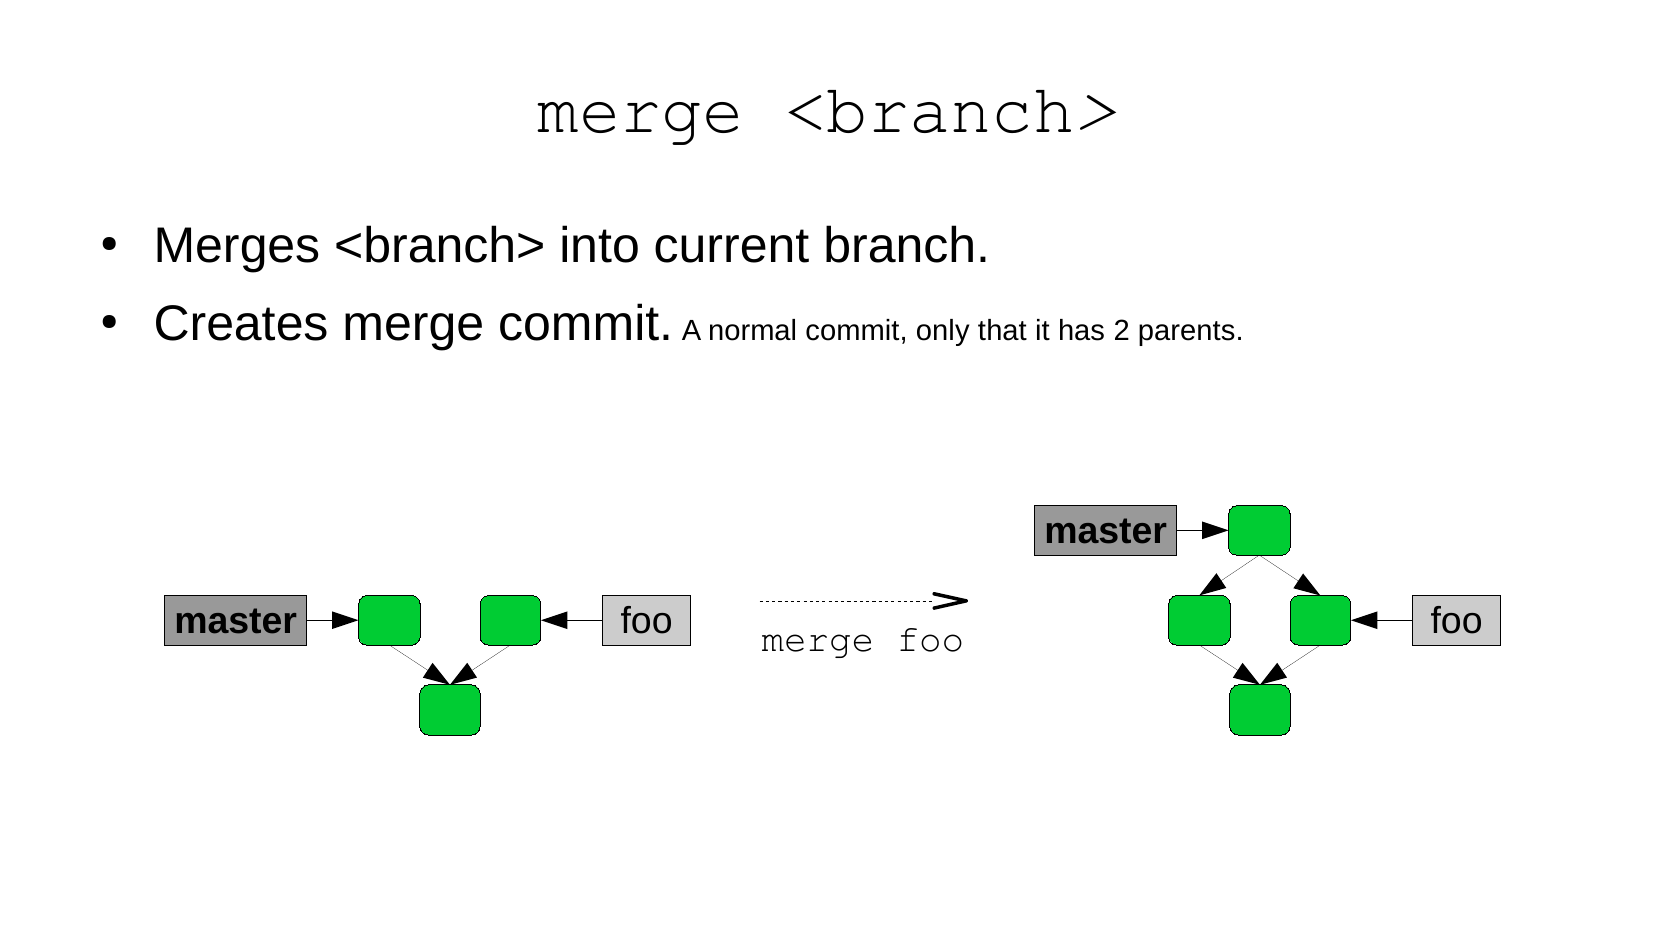

# merge <branch>
Merges <branch> into current branch.
Creates merge commit. A normal commit, only that it has 2 parents.
master
master
foo
foo
merge foo